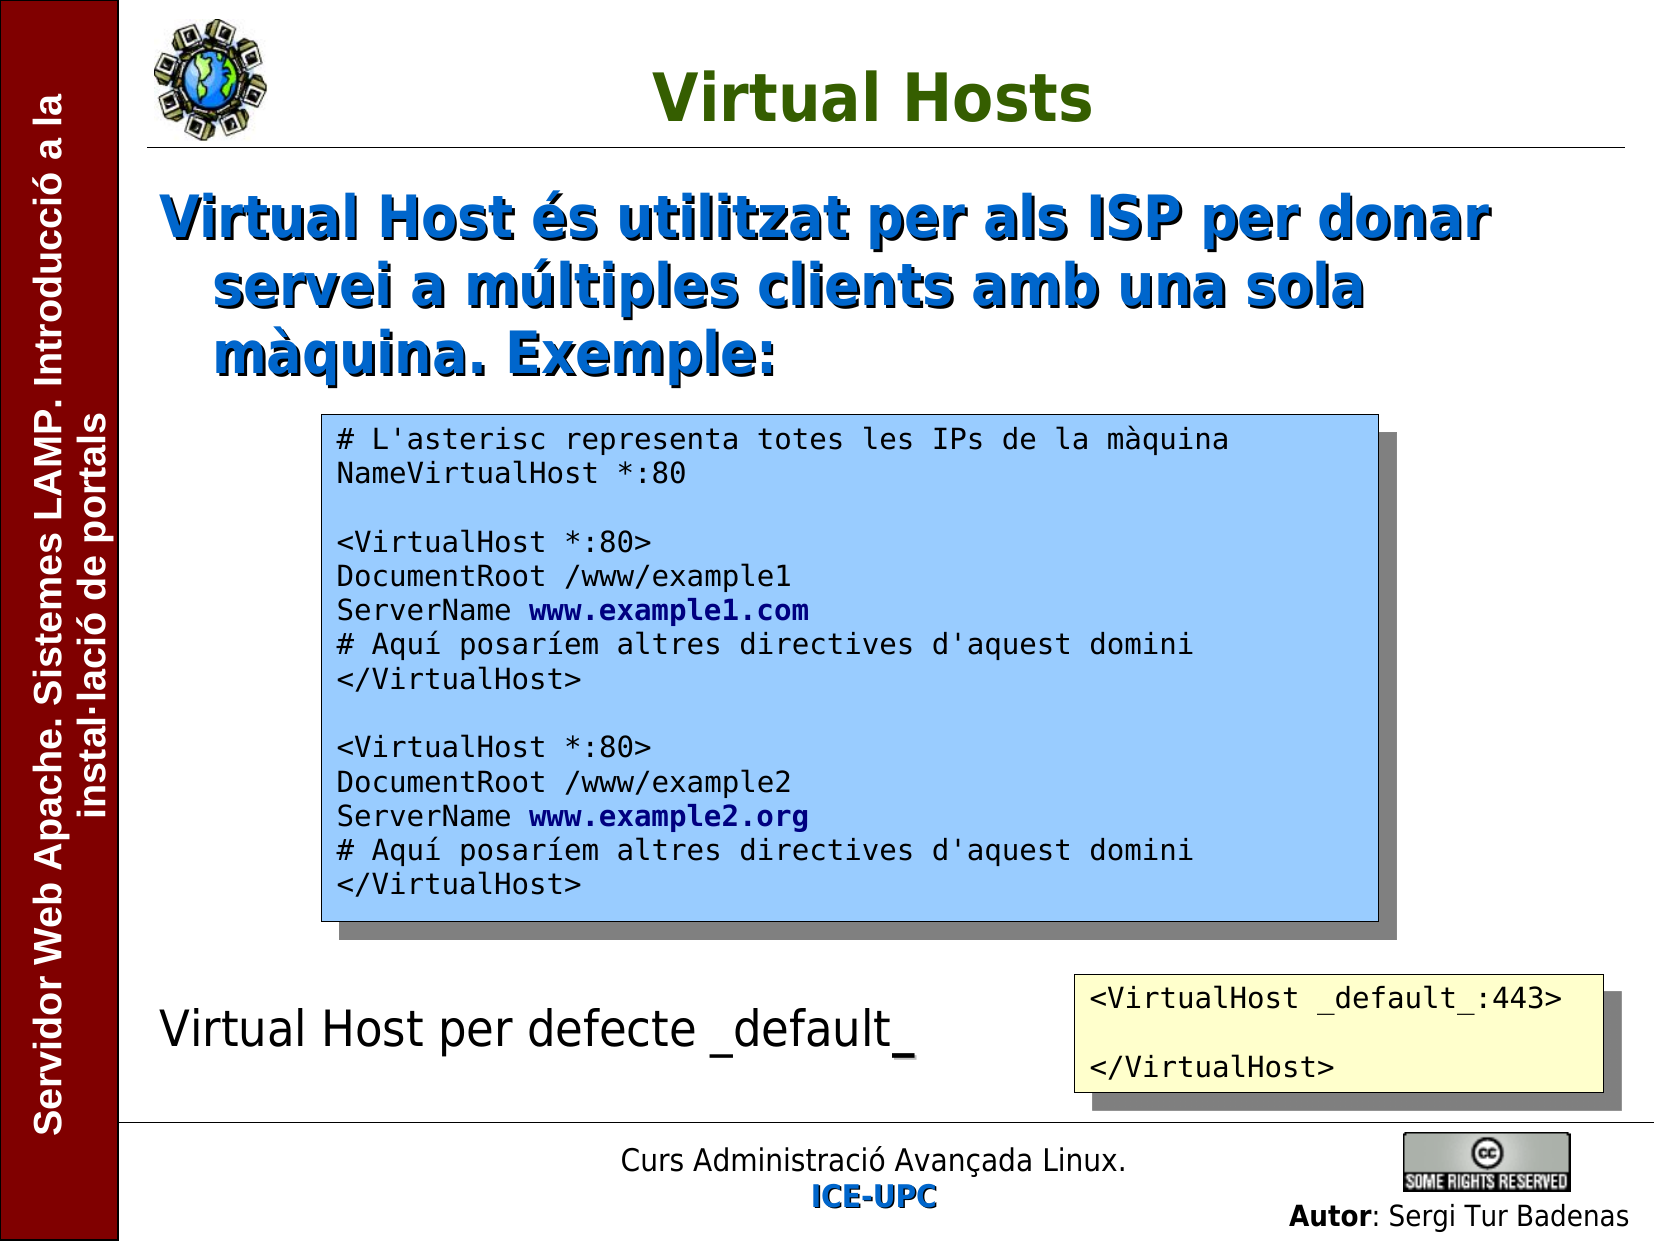

# Virtual Hosts
Virtual Host és utilitzat per als ISP per donar servei a múltiples clients amb una sola màquina. Exemple:
Virtual Host per defecte _default_
# L'asterisc representa totes les IPs de la màquina
NameVirtualHost *:80
<VirtualHost *:80>
DocumentRoot /www/example1
ServerName www.example1.com
# Aquí posaríem altres directives d'aquest domini
</VirtualHost>
<VirtualHost *:80>
DocumentRoot /www/example2
ServerName www.example2.org
# Aquí posaríem altres directives d'aquest domini
</VirtualHost>
<VirtualHost _default_:443>
</VirtualHost>